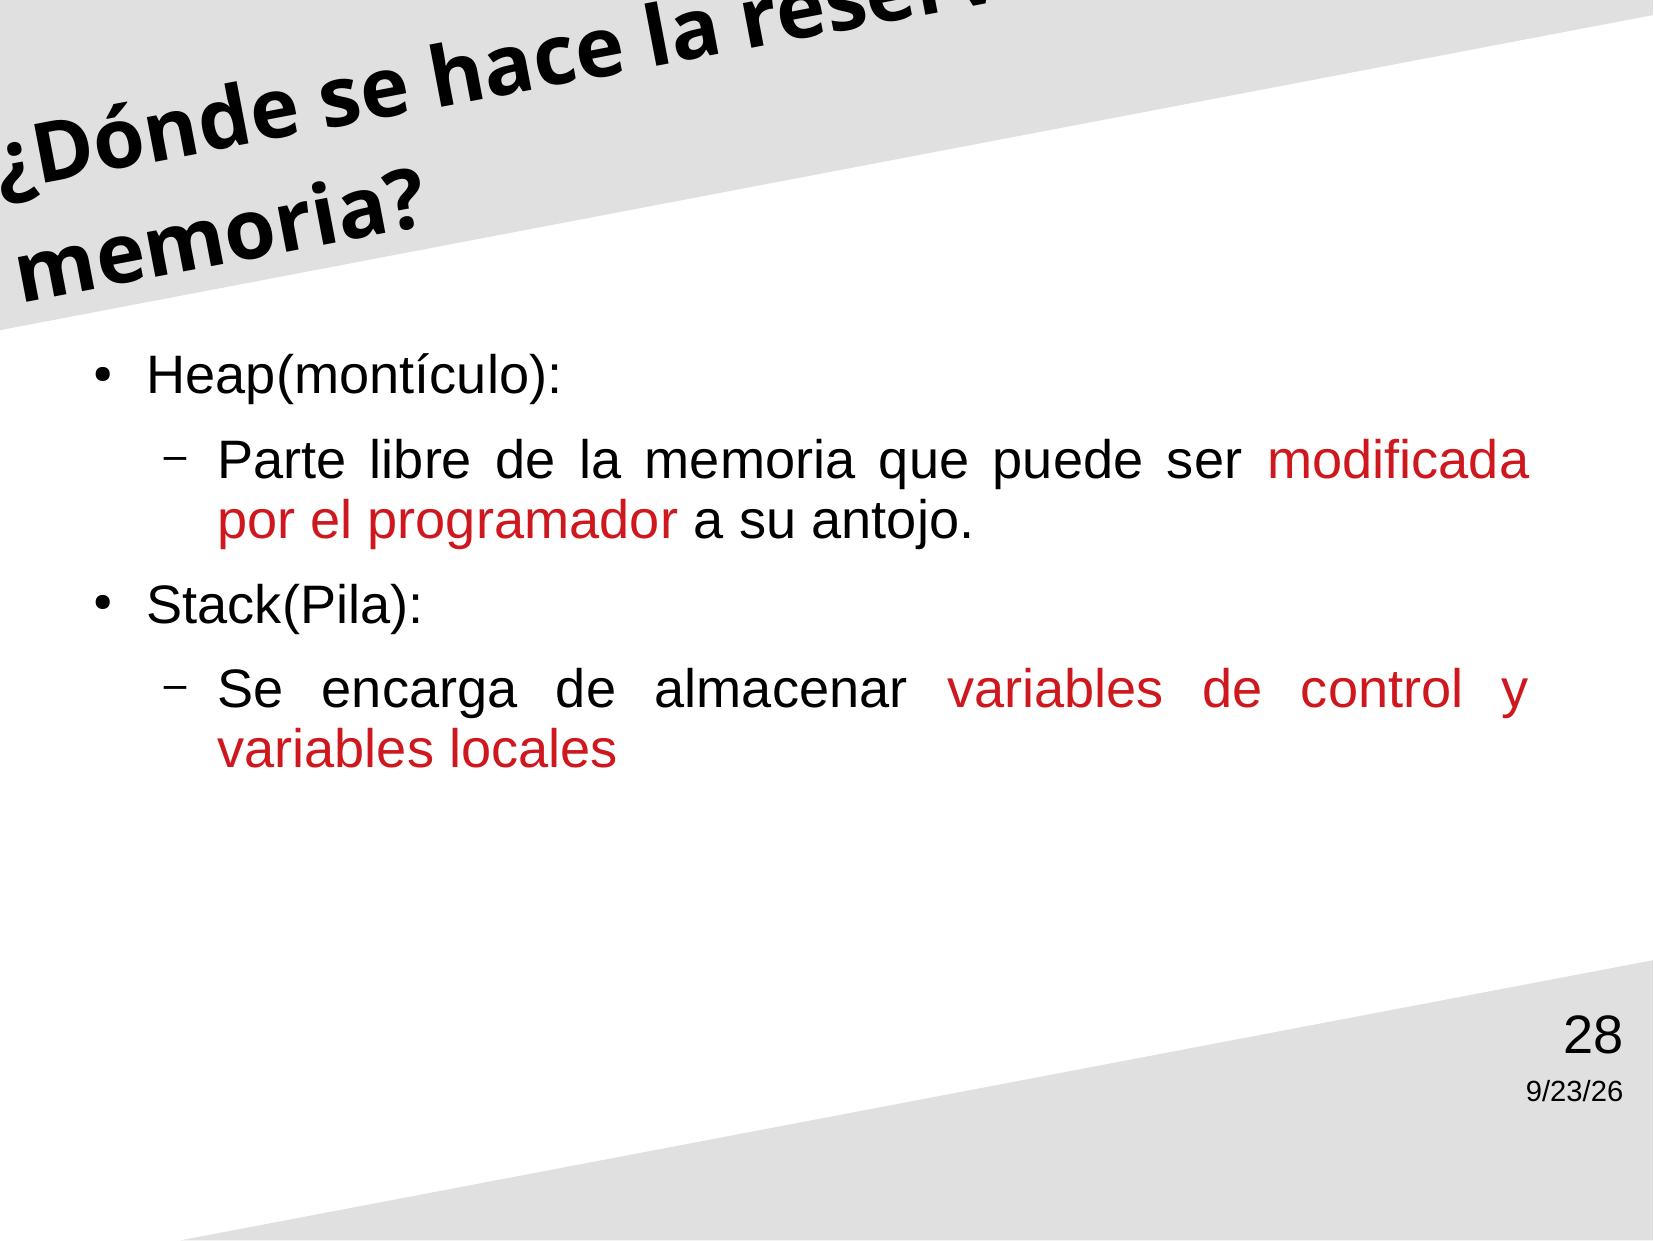

# ¿Dónde se hace la reserva de memoria?
Heap(montículo):
Parte libre de la memoria que puede ser modificada por el programador a su antojo.
Stack(Pila):
Se encarga de almacenar variables de control y variables locales
28